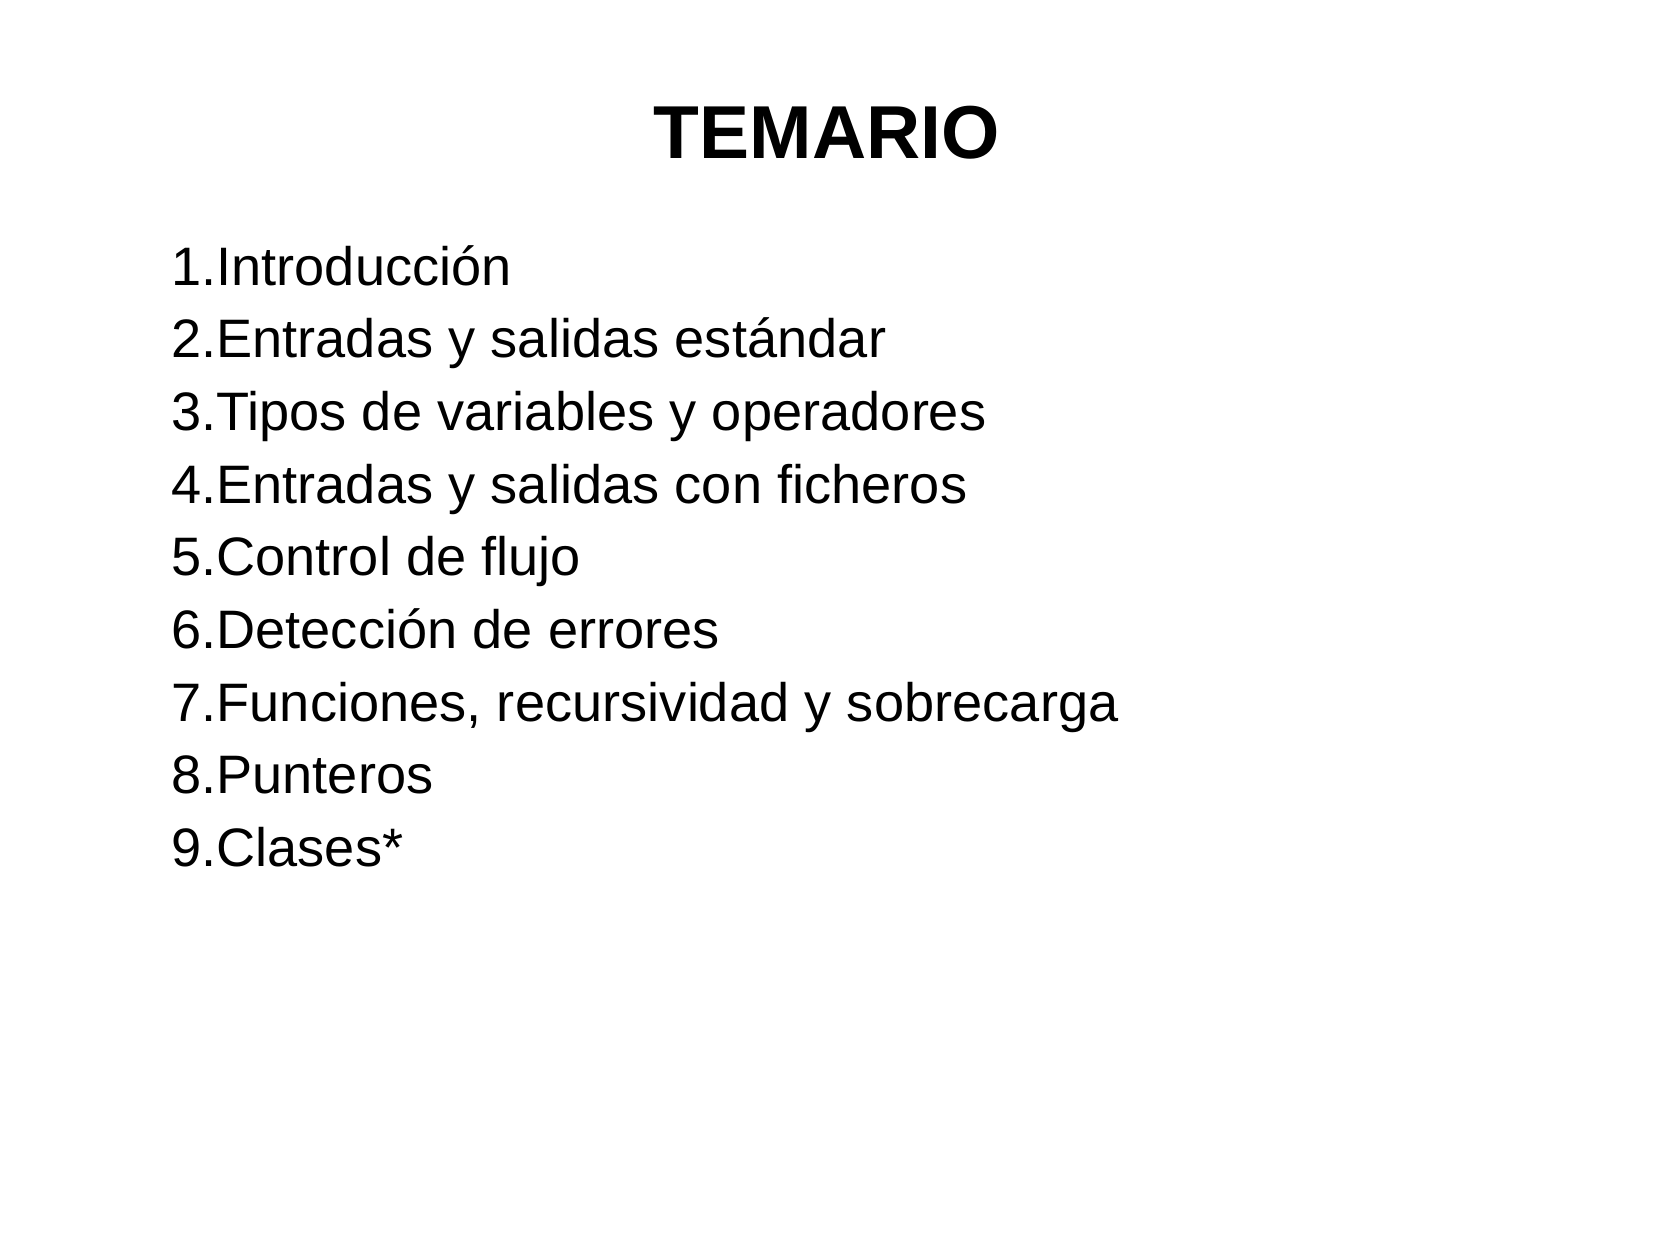

# TEMARIO
Introducción
Entradas y salidas estándar
Tipos de variables y operadores
Entradas y salidas con ficheros
Control de flujo
Detección de errores
Funciones, recursividad y sobrecarga
Punteros
Clases*